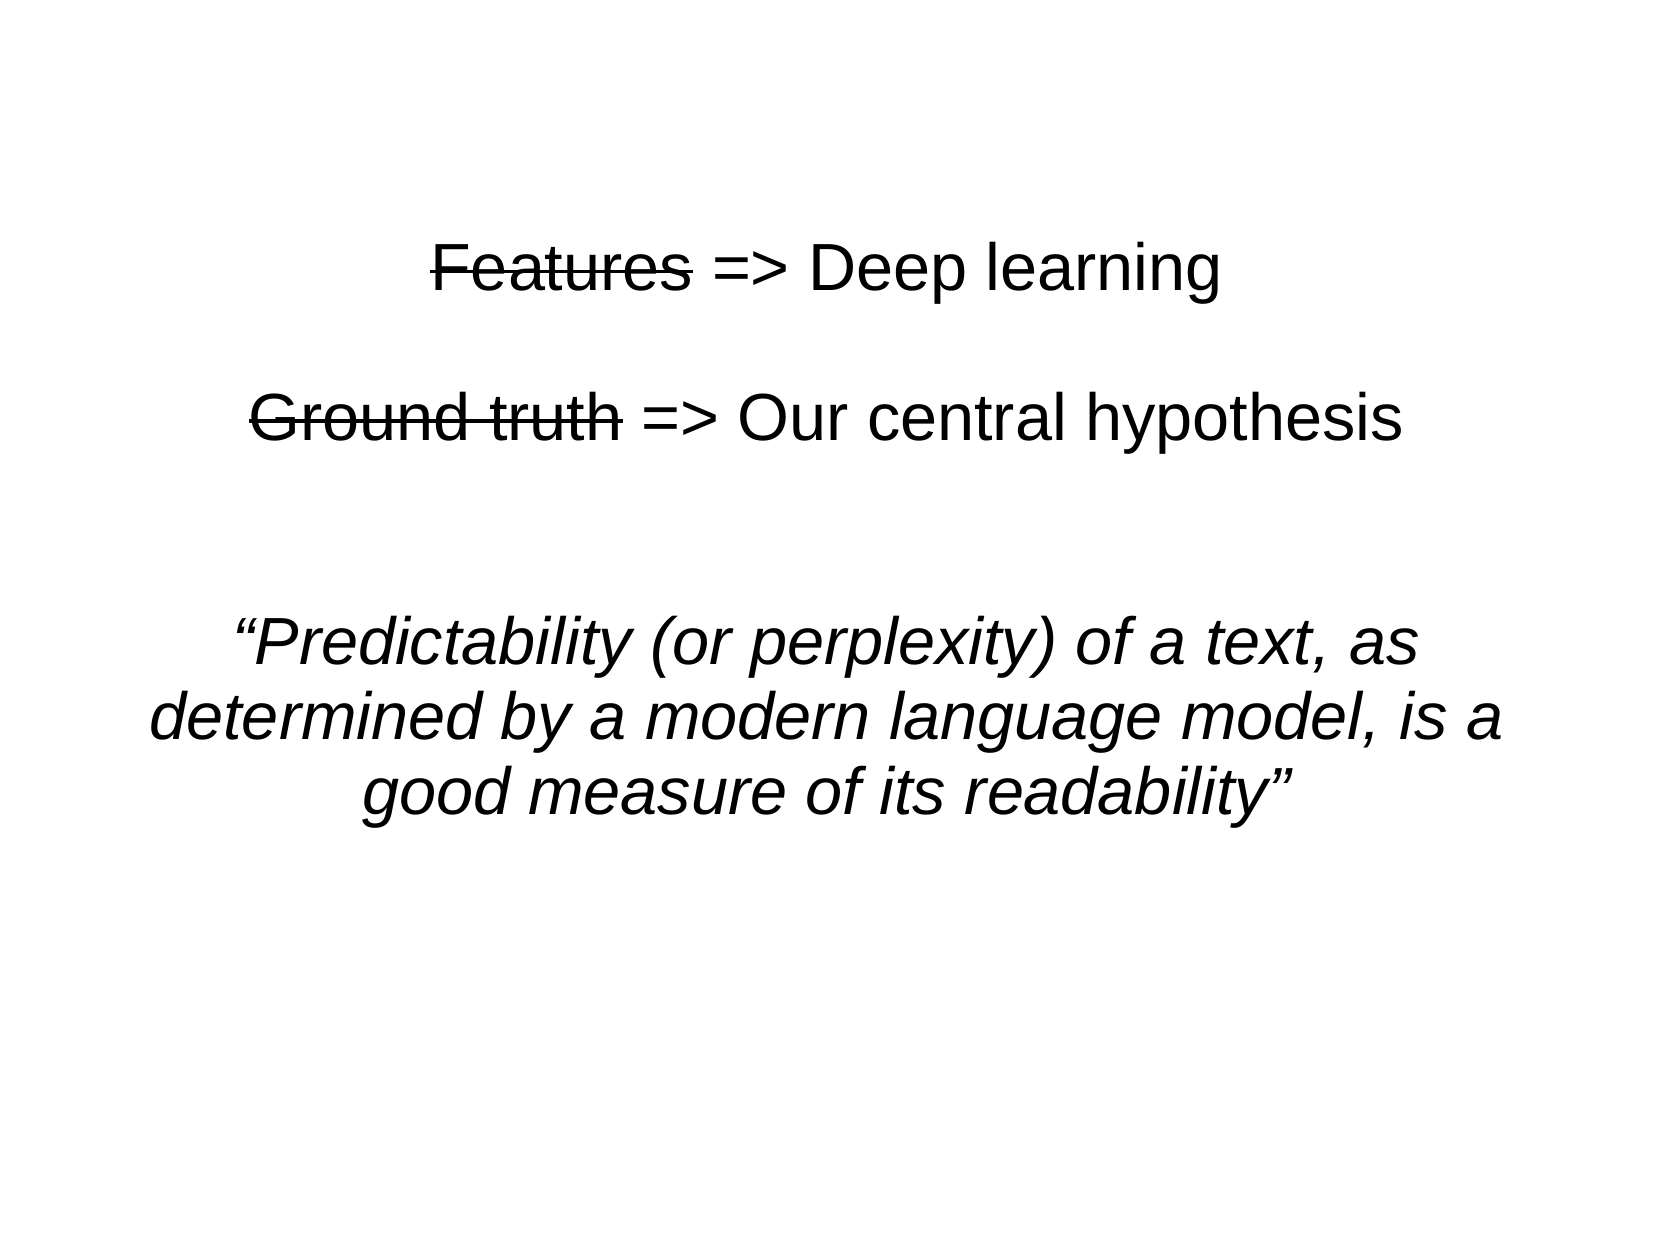

Features => Deep learning
Ground truth => Our central hypothesis
“Predictability (or perplexity) of a text, as determined by a modern language model, is a good measure of its readability”